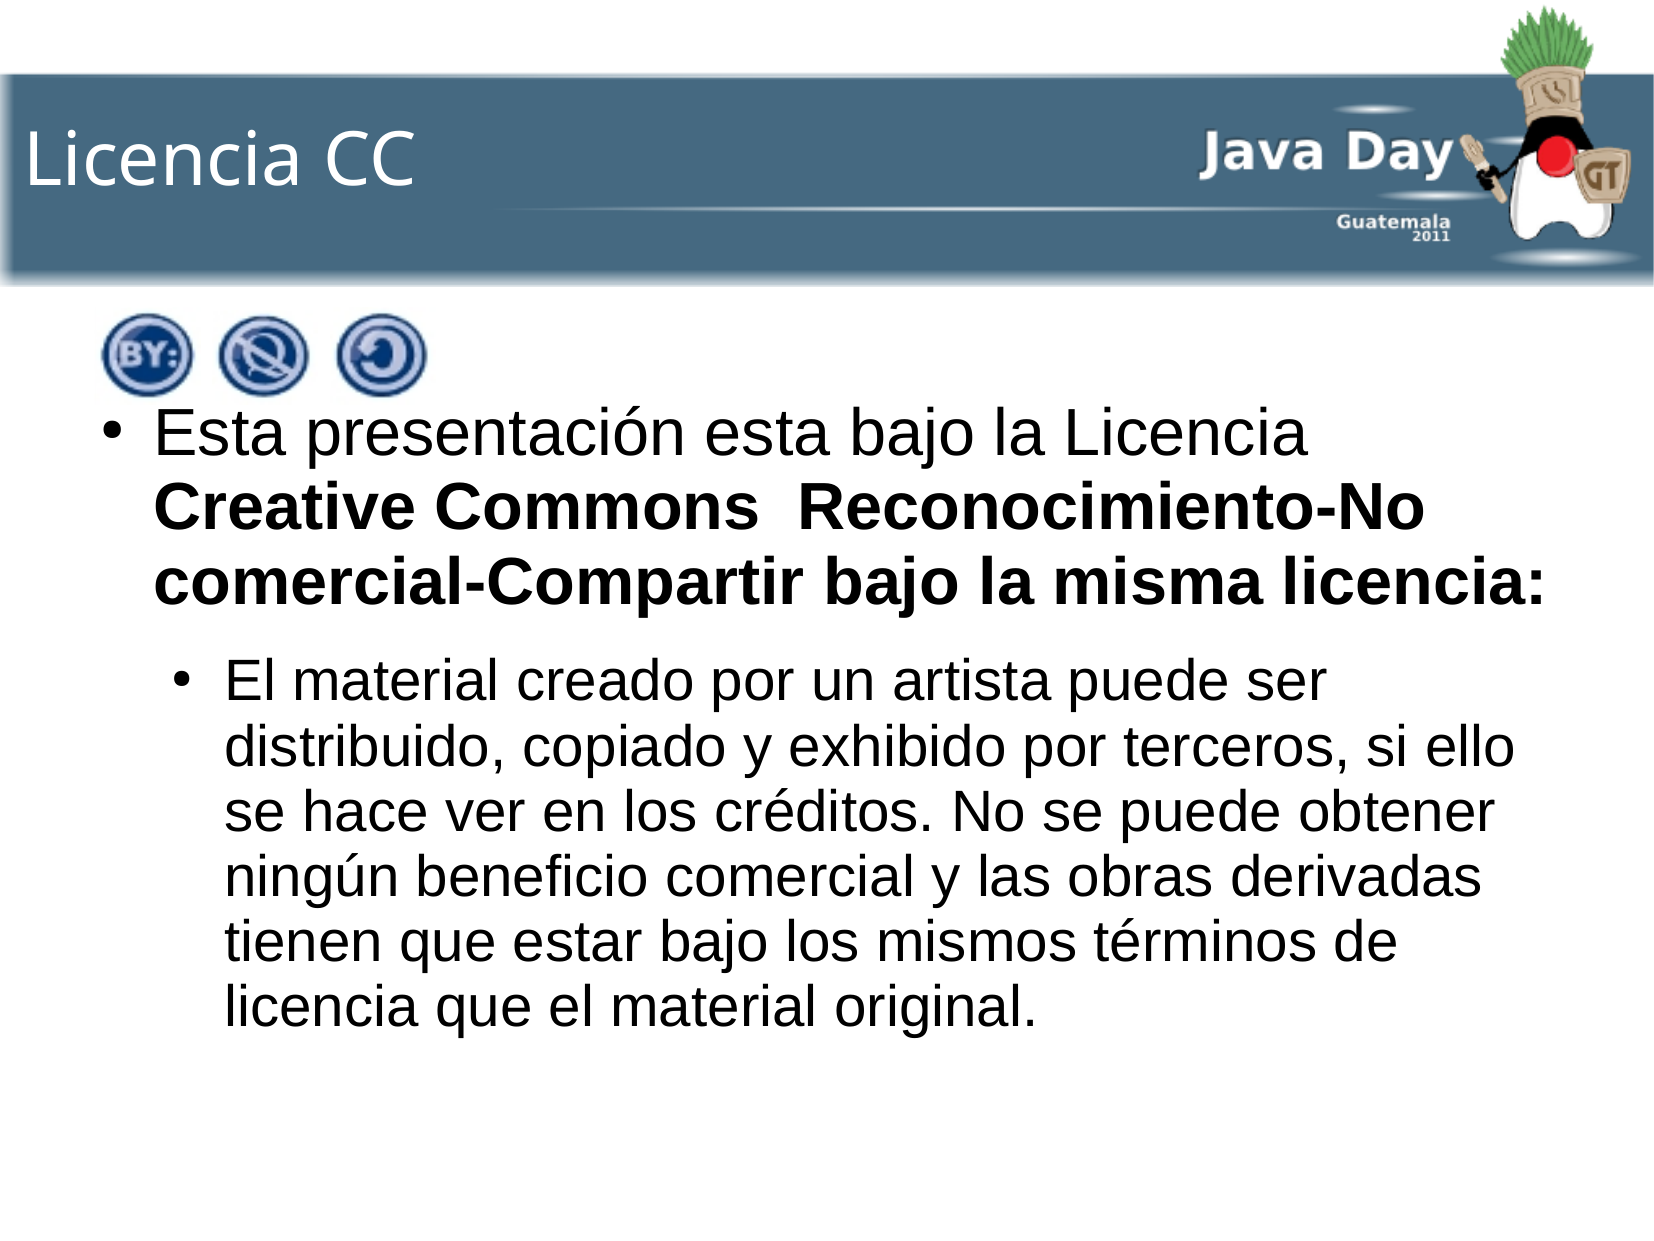

# Licencia CC
Esta presentación esta bajo la Licencia Creative Commons Reconocimiento-No comercial-Compartir bajo la misma licencia:
El material creado por un artista puede ser distribuido, copiado y exhibido por terceros, si ello se hace ver en los créditos. No se puede obtener ningún beneficio comercial y las obras derivadas tienen que estar bajo los mismos términos de licencia que el material original.